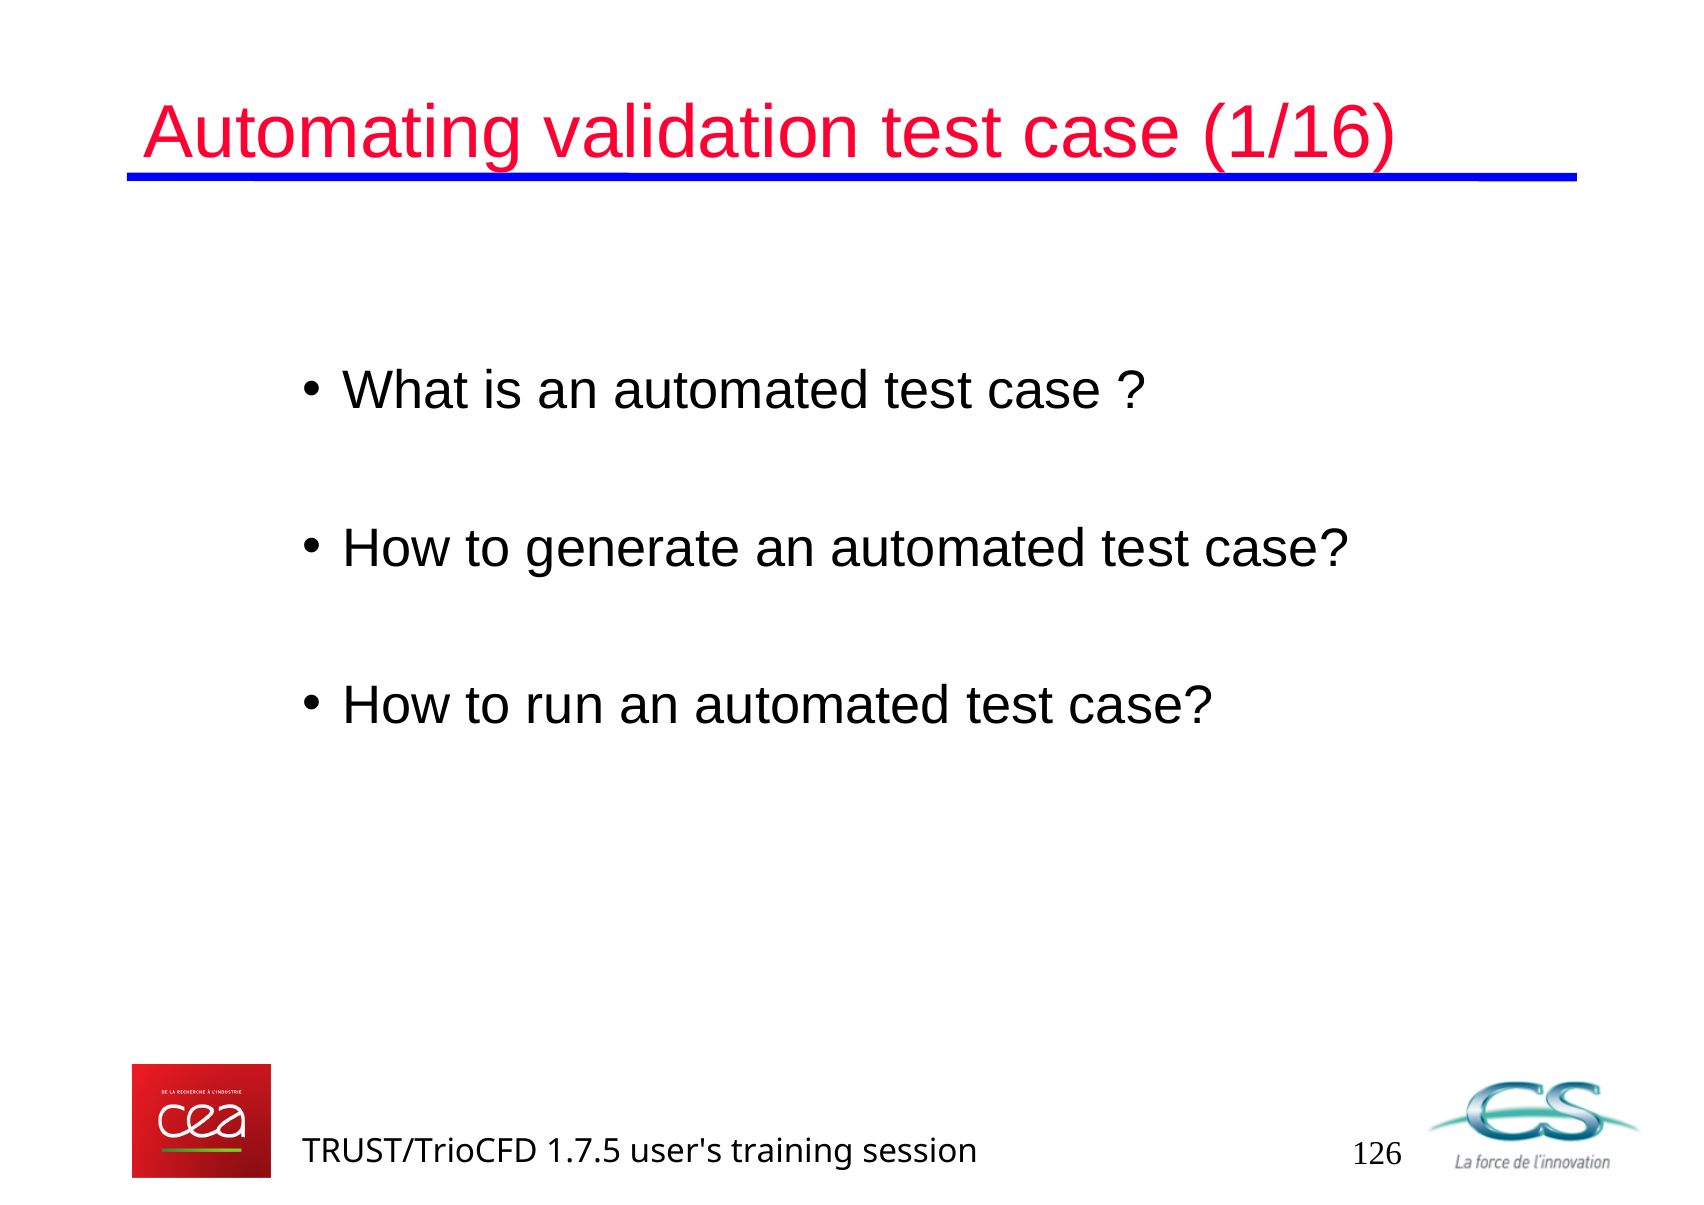

# Automating validation test case (1/16)
What is an automated test case ?
How to generate an automated test case?
How to run an automated test case?
TRUST/TrioCFD 1.7.5 user's training session
126